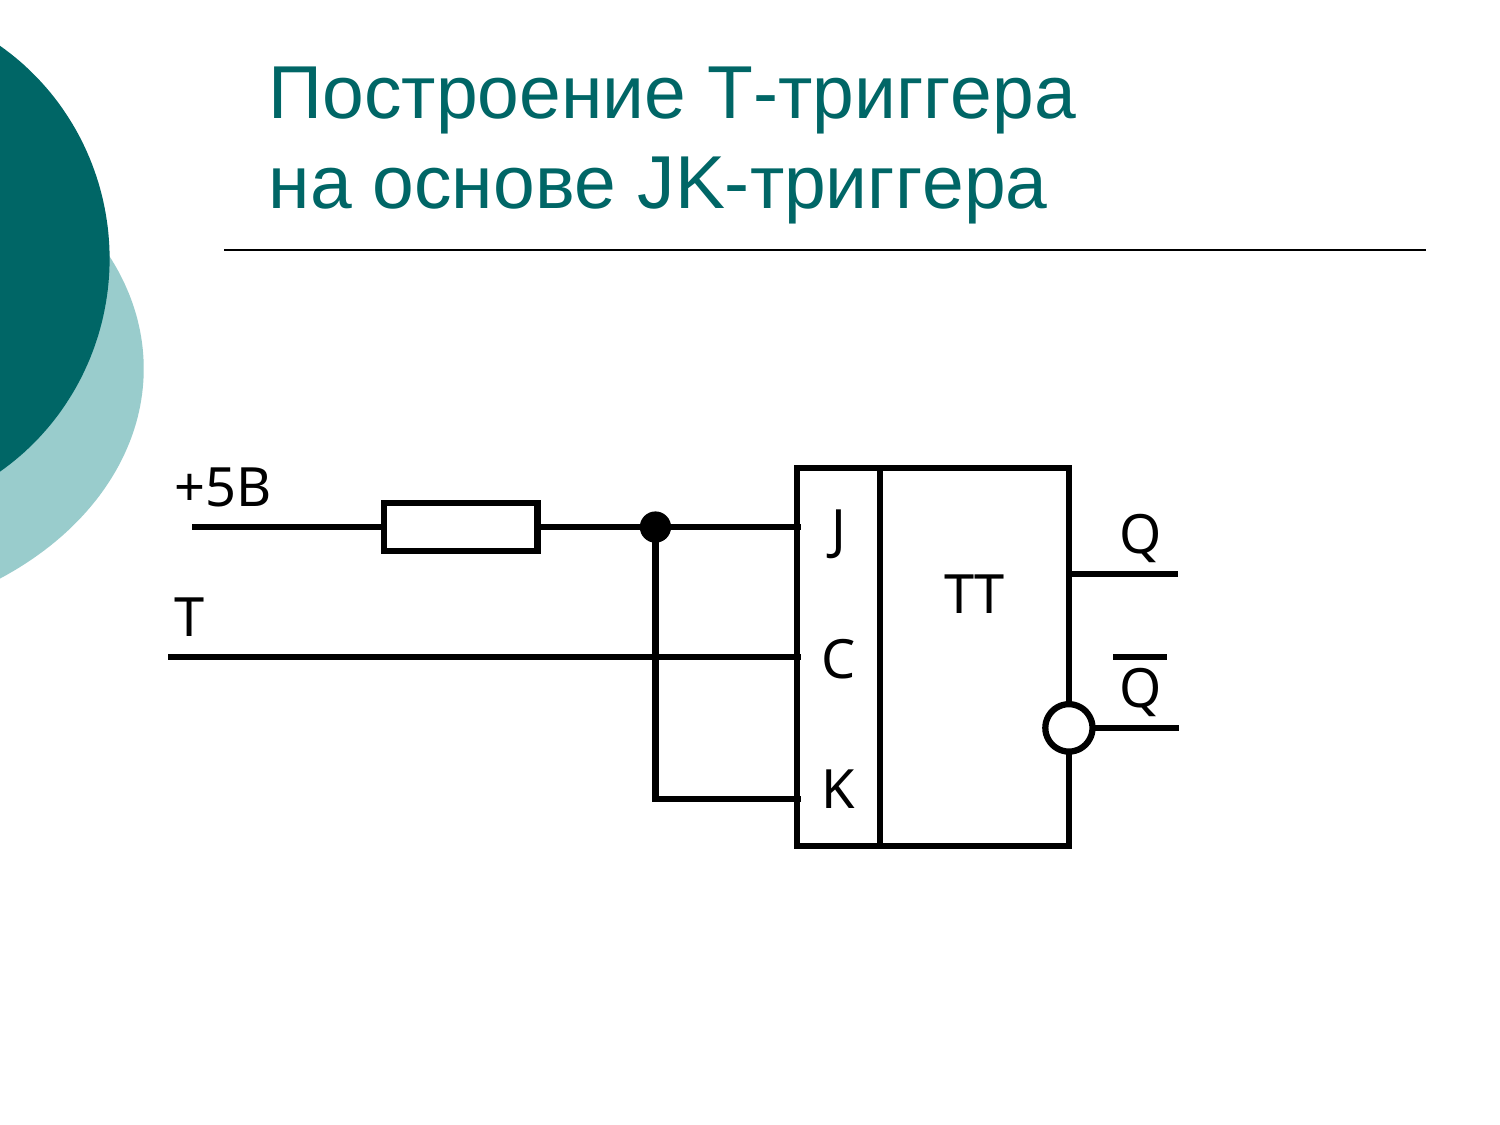

# Построение T-триггера на основе JK-триггера
+5В
J
С
K
TT
Q
T
Q